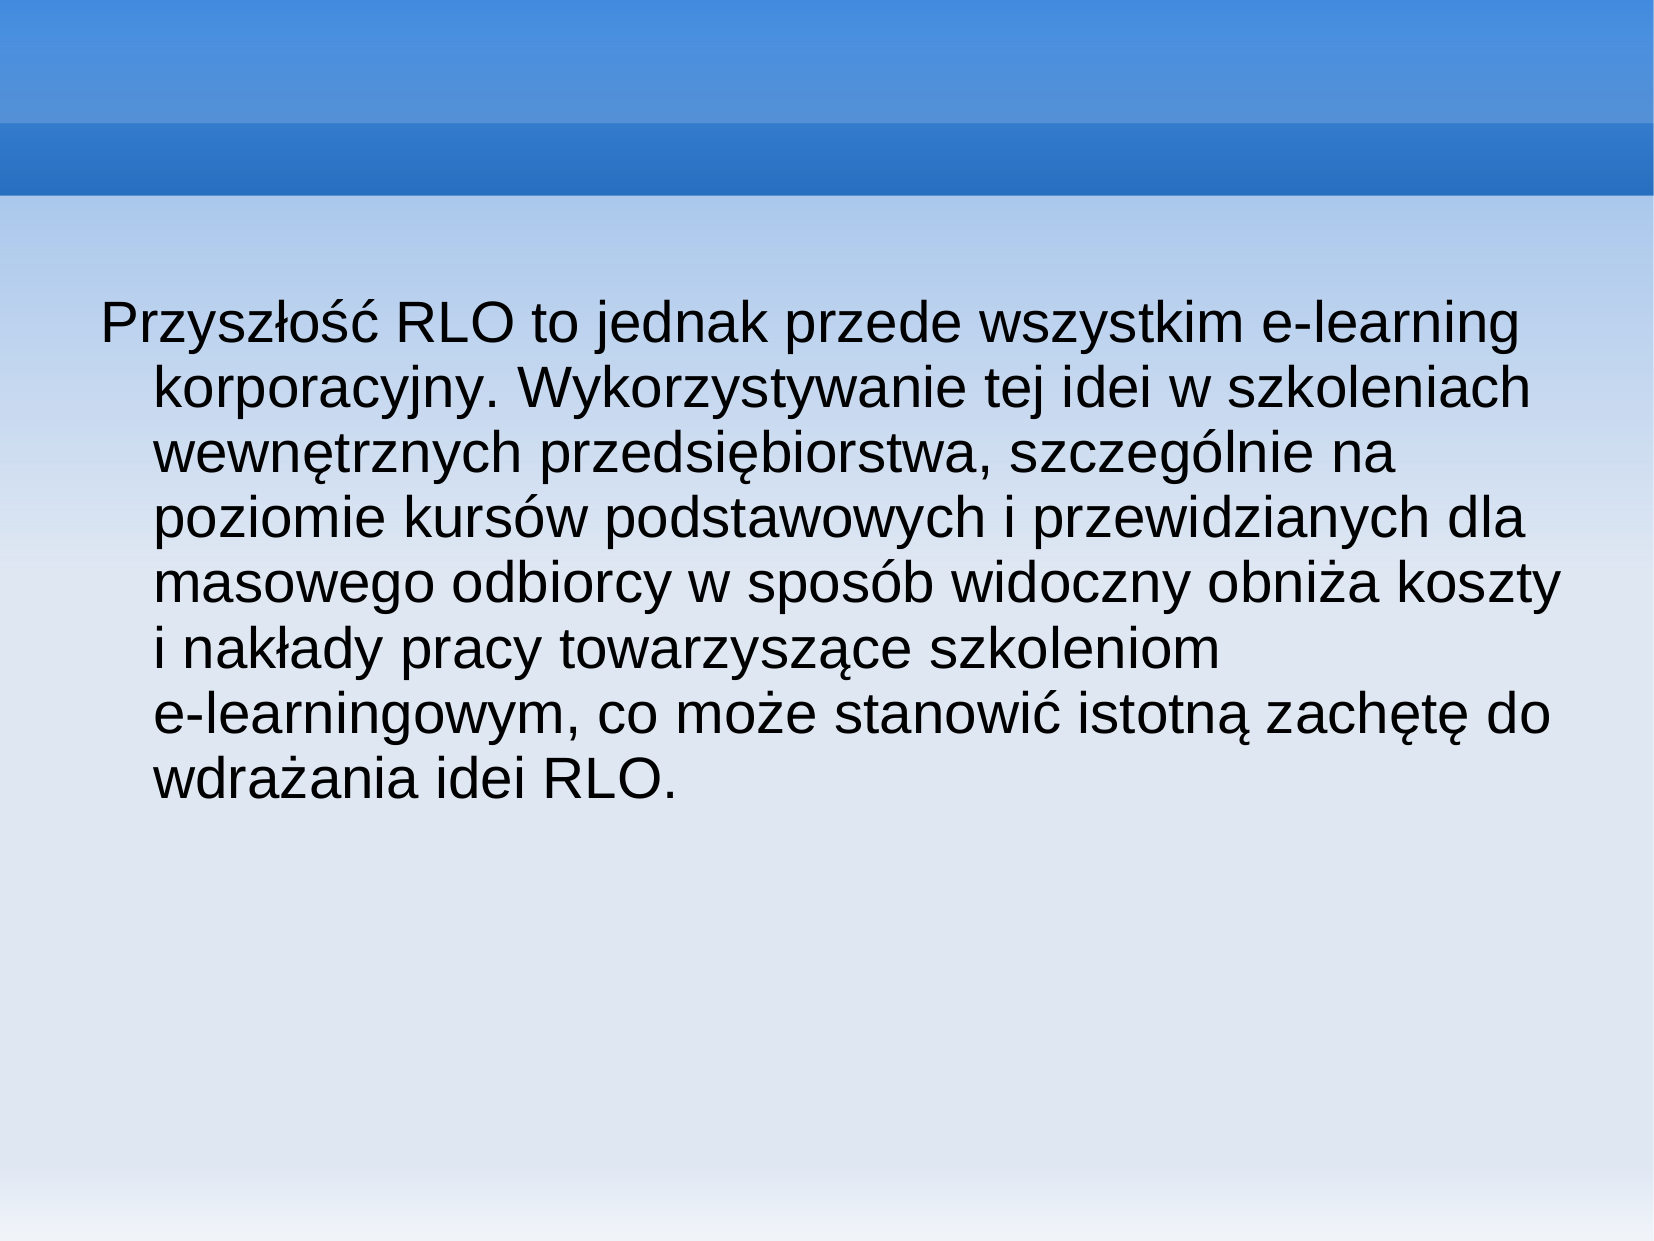

#
Przyszłość RLO to jednak przede wszystkim e-learning korporacyjny. Wykorzystywanie tej idei w szkoleniach wewnętrznych przedsiębiorstwa, szczególnie na poziomie kursów podstawowych i przewidzianych dla masowego odbiorcy w sposób widoczny obniża koszty i nakłady pracy towarzyszące szkoleniom
e-learningowym, co może stanowić istotną zachętę do wdrażania idei RLO.